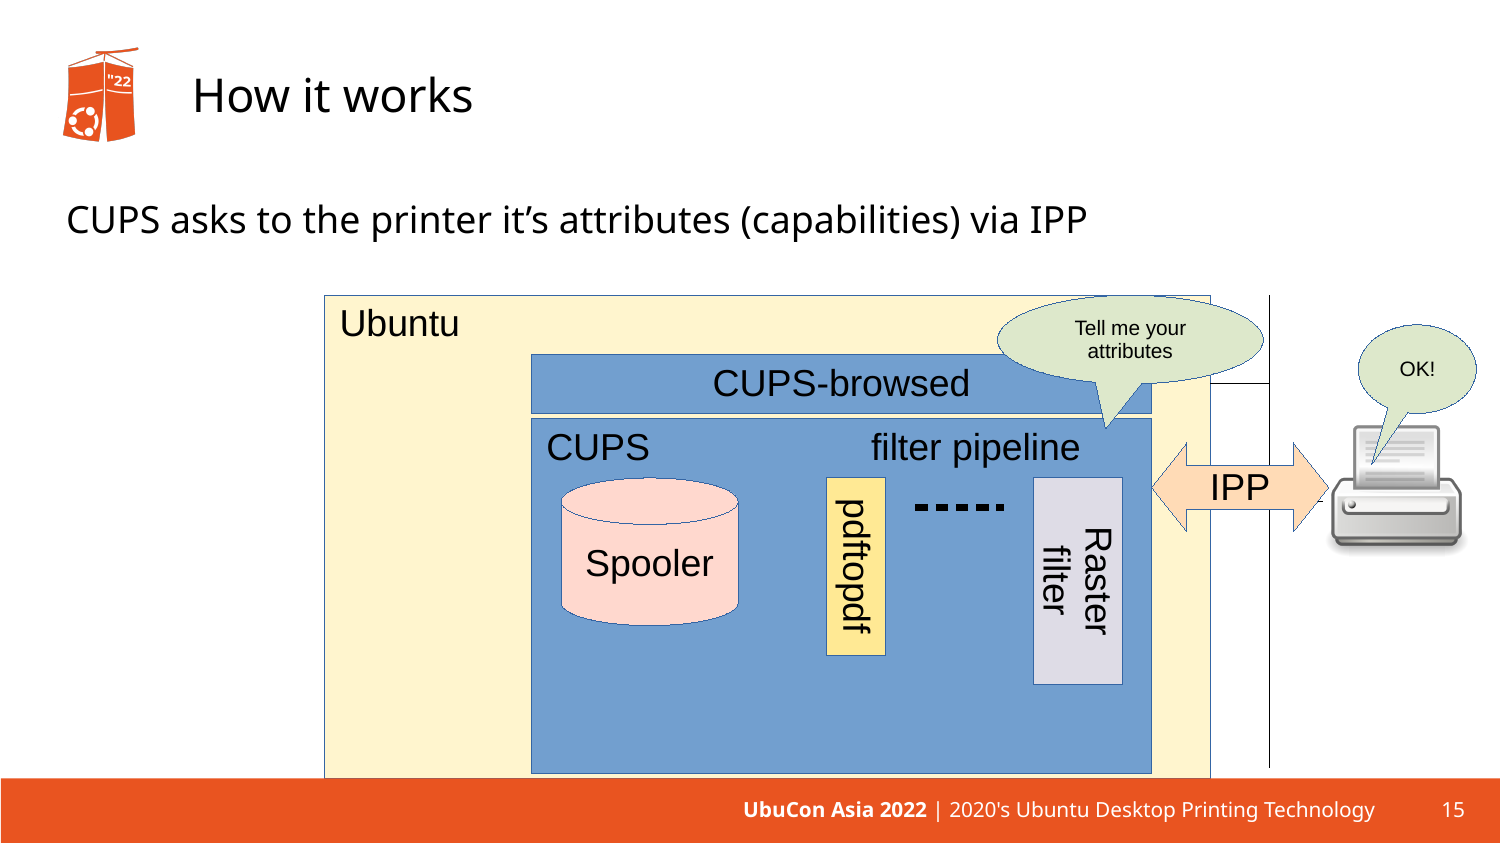

# How it works
CUPS asks to the printer it’s attributes (capabilities) via IPP
Ubuntu
Tell me your attributes
OK!
CUPS-browsed
CUPS
filter pipeline
Spooler
pdftopdf
Raster
filter
IPP
UbuCon Asia 2022 | 2020's Ubuntu Desktop Printing Technology